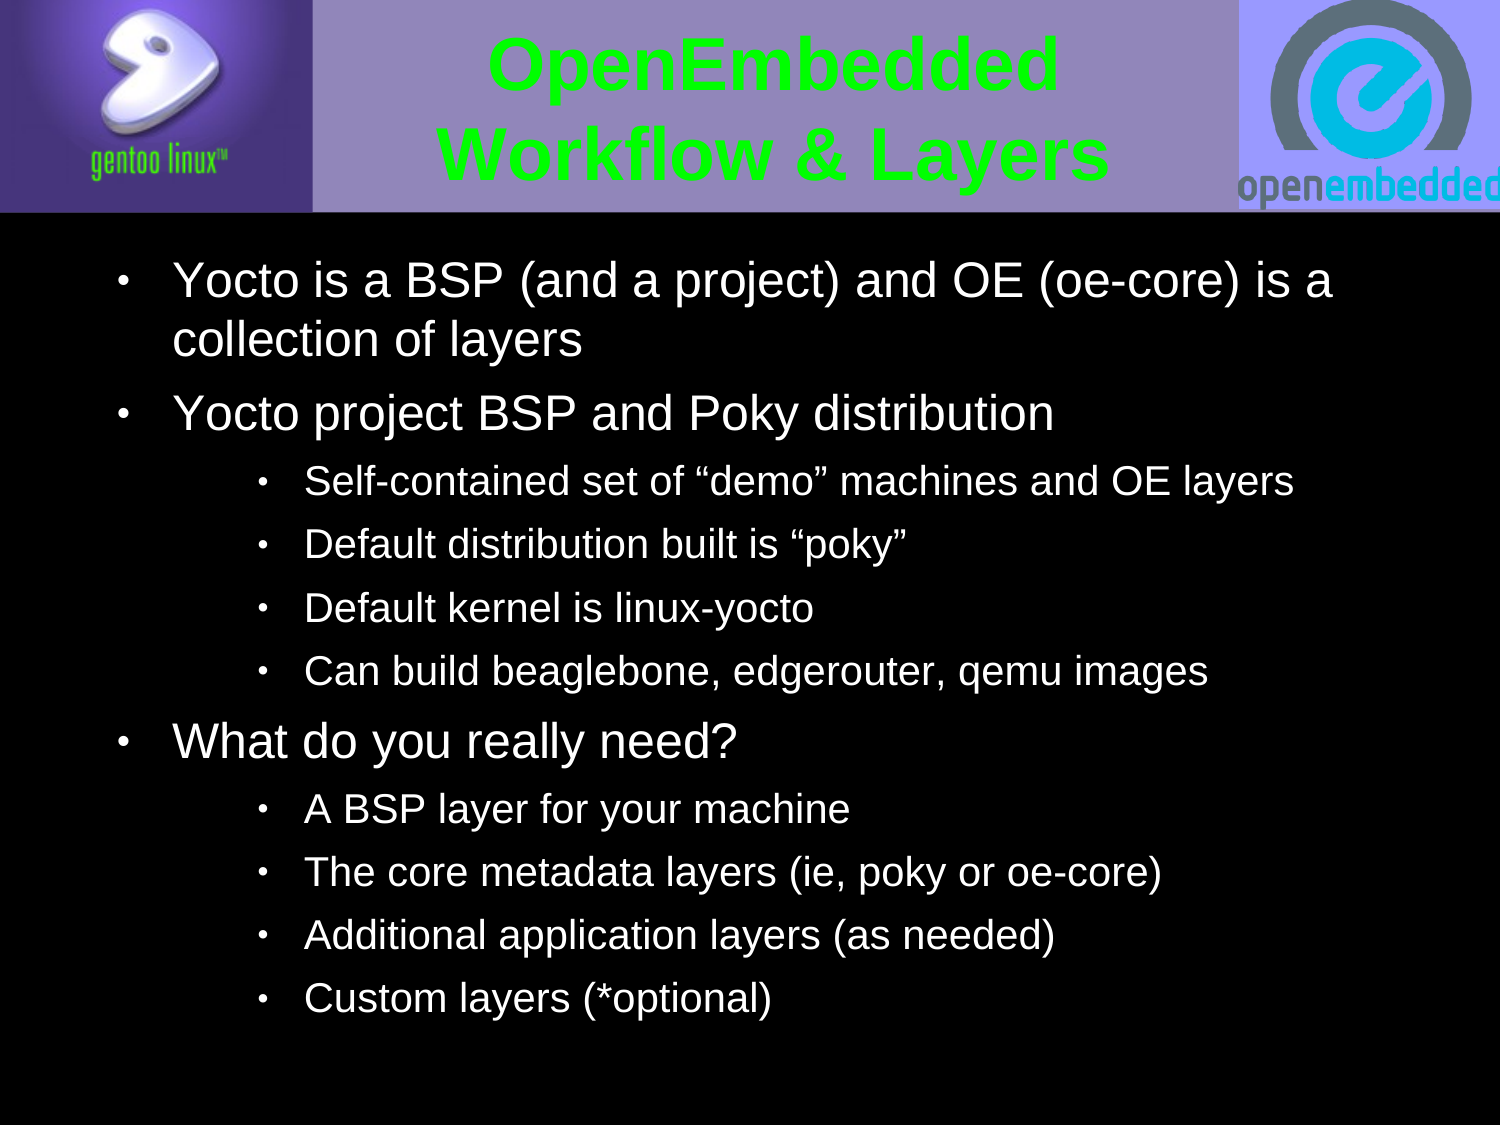

# OpenEmbedded Workflow & Layers
Yocto is a BSP (and a project) and OE (oe-core) is a collection of layers
Yocto project BSP and Poky distribution
Self-contained set of “demo” machines and OE layers
Default distribution built is “poky”
Default kernel is linux-yocto
Can build beaglebone, edgerouter, qemu images
What do you really need?
A BSP layer for your machine
The core metadata layers (ie, poky or oe-core)
Additional application layers (as needed)
Custom layers (*optional)